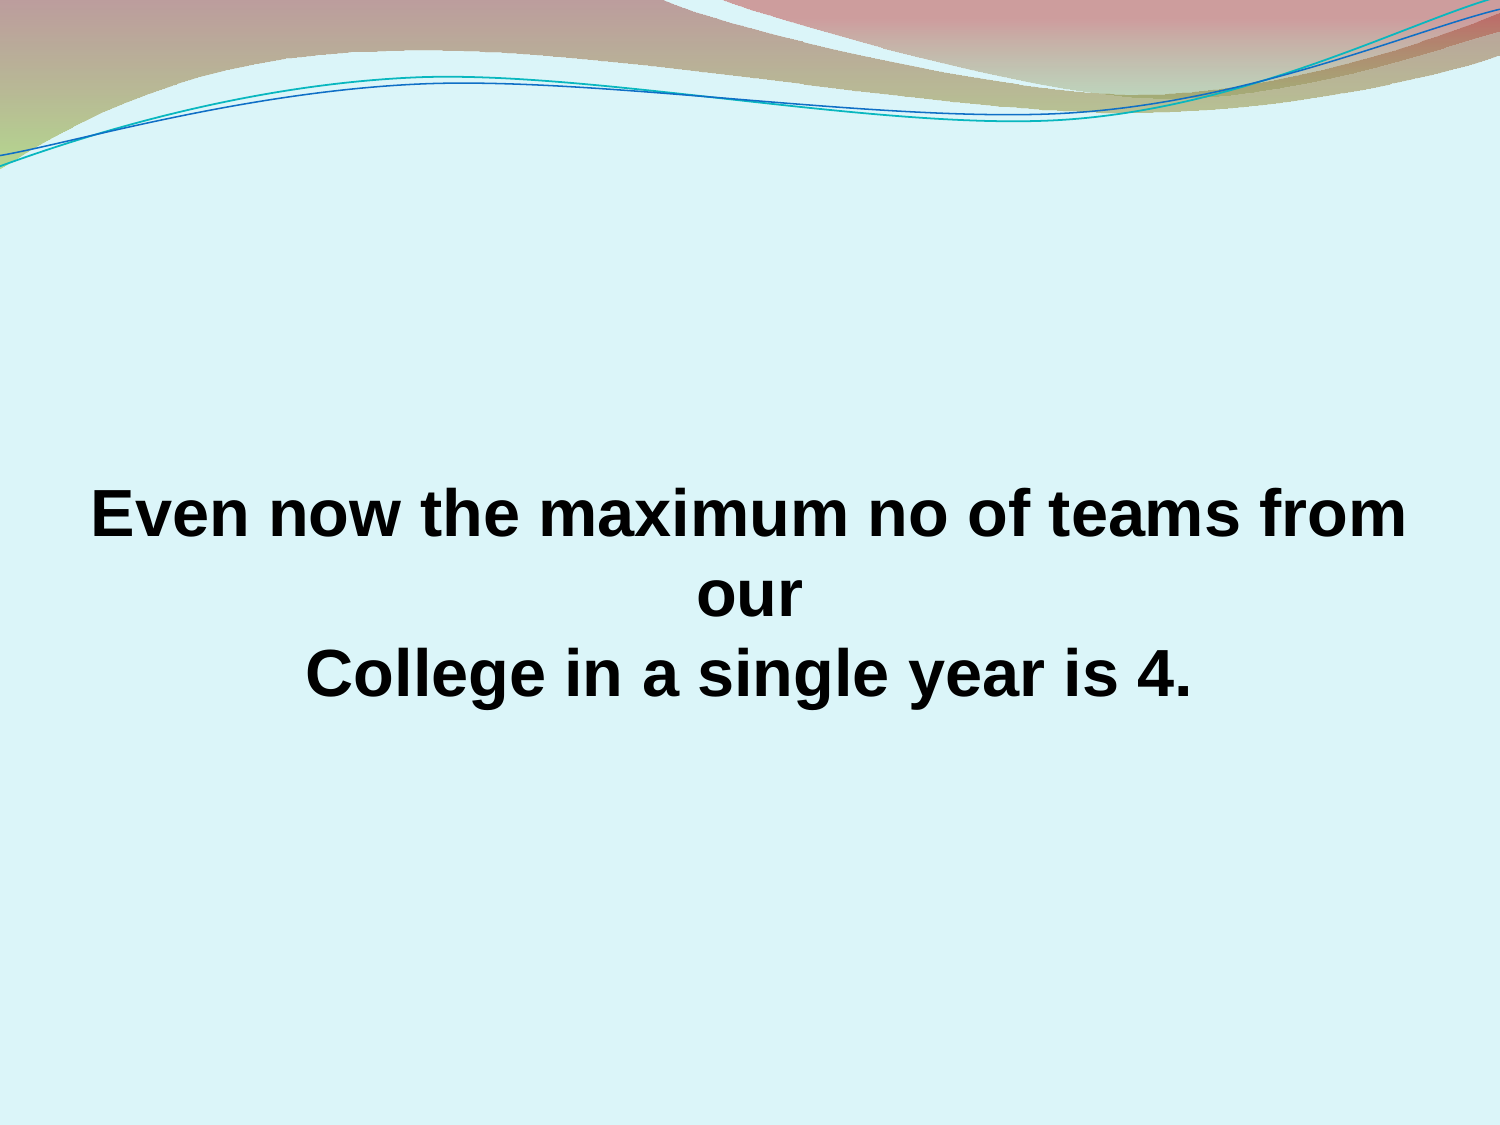

Even now the maximum no of teams from our
College in a single year is 4.